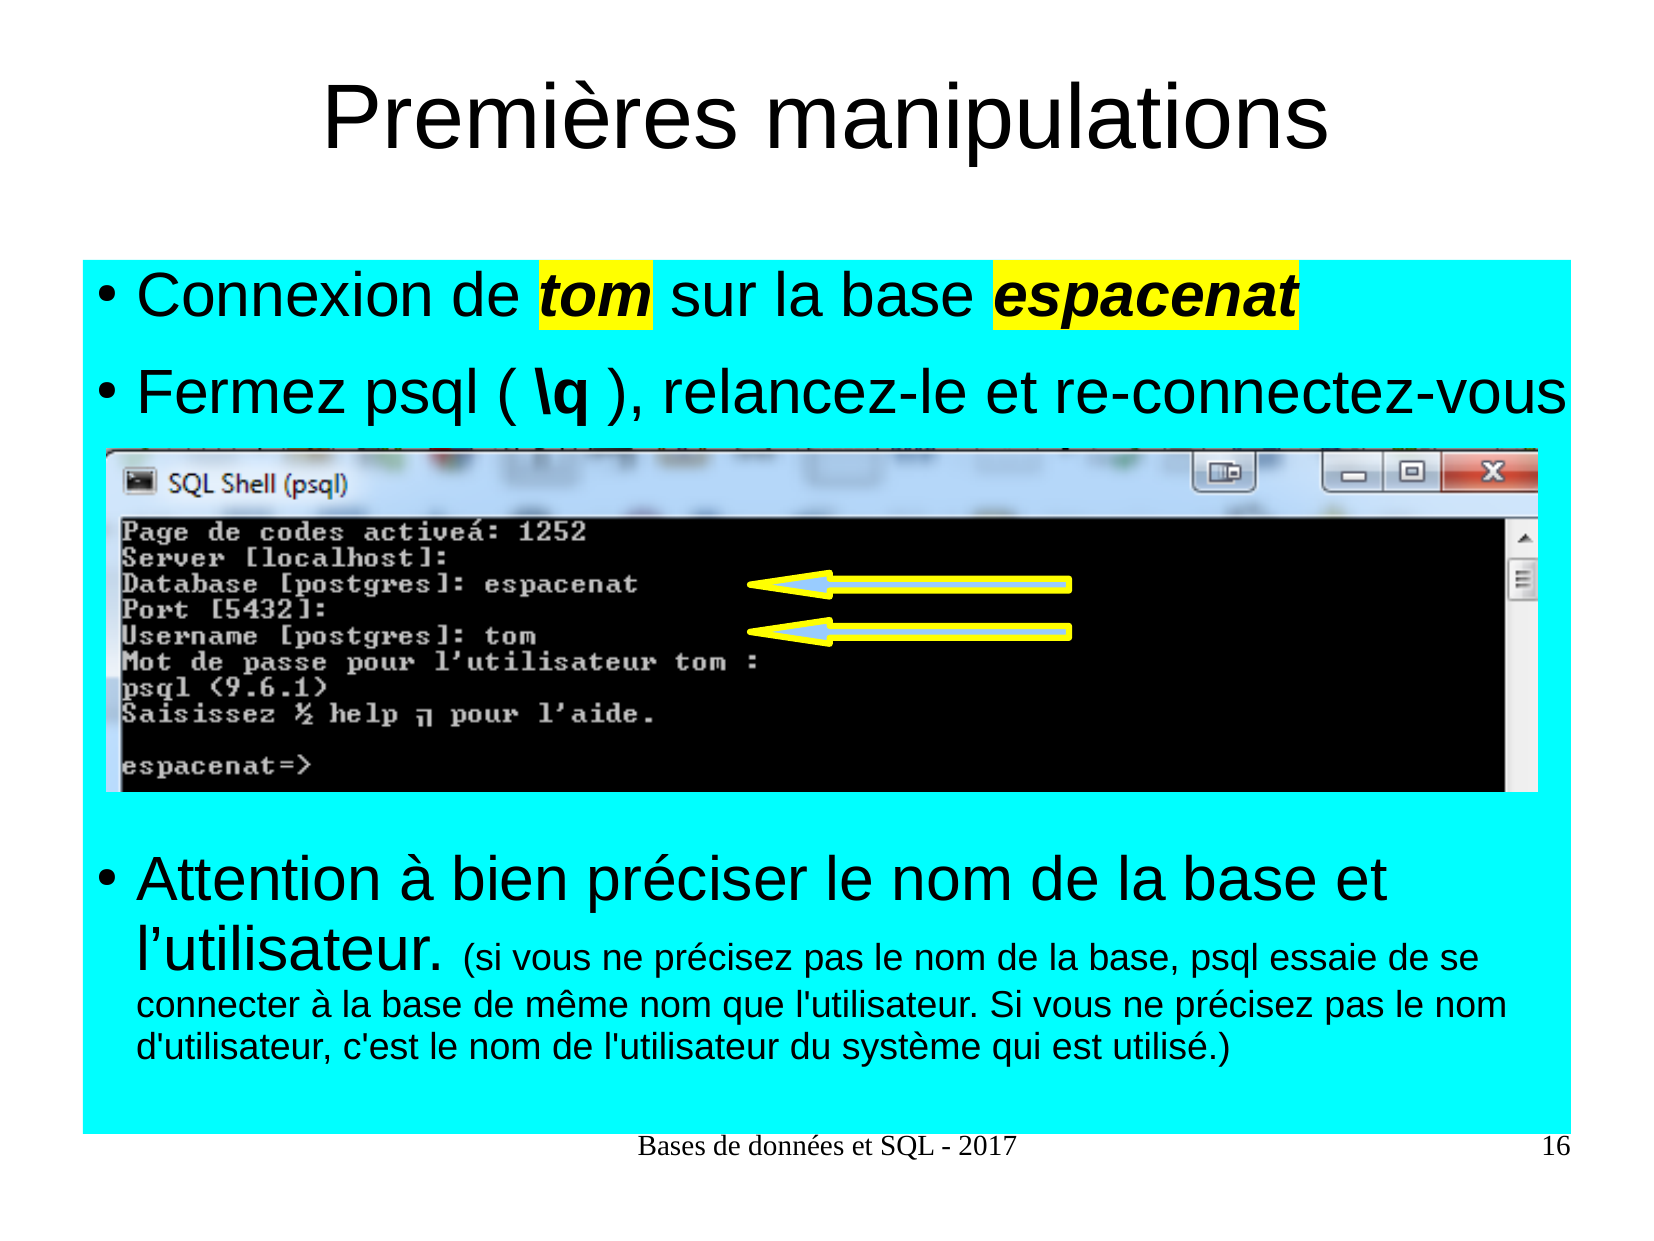

# Premières manipulations
Connexion de tom sur la base espacenat
Fermez psql ( \q ), relancez-le et re-connectez-vous
Attention à bien préciser le nom de la base et l’utilisateur. (si vous ne précisez pas le nom de la base, psql essaie de se connecter à la base de même nom que l'utilisateur. Si vous ne précisez pas le nom d'utilisateur, c'est le nom de l'utilisateur du système qui est utilisé.)
Bases de données et SQL - 2017
16